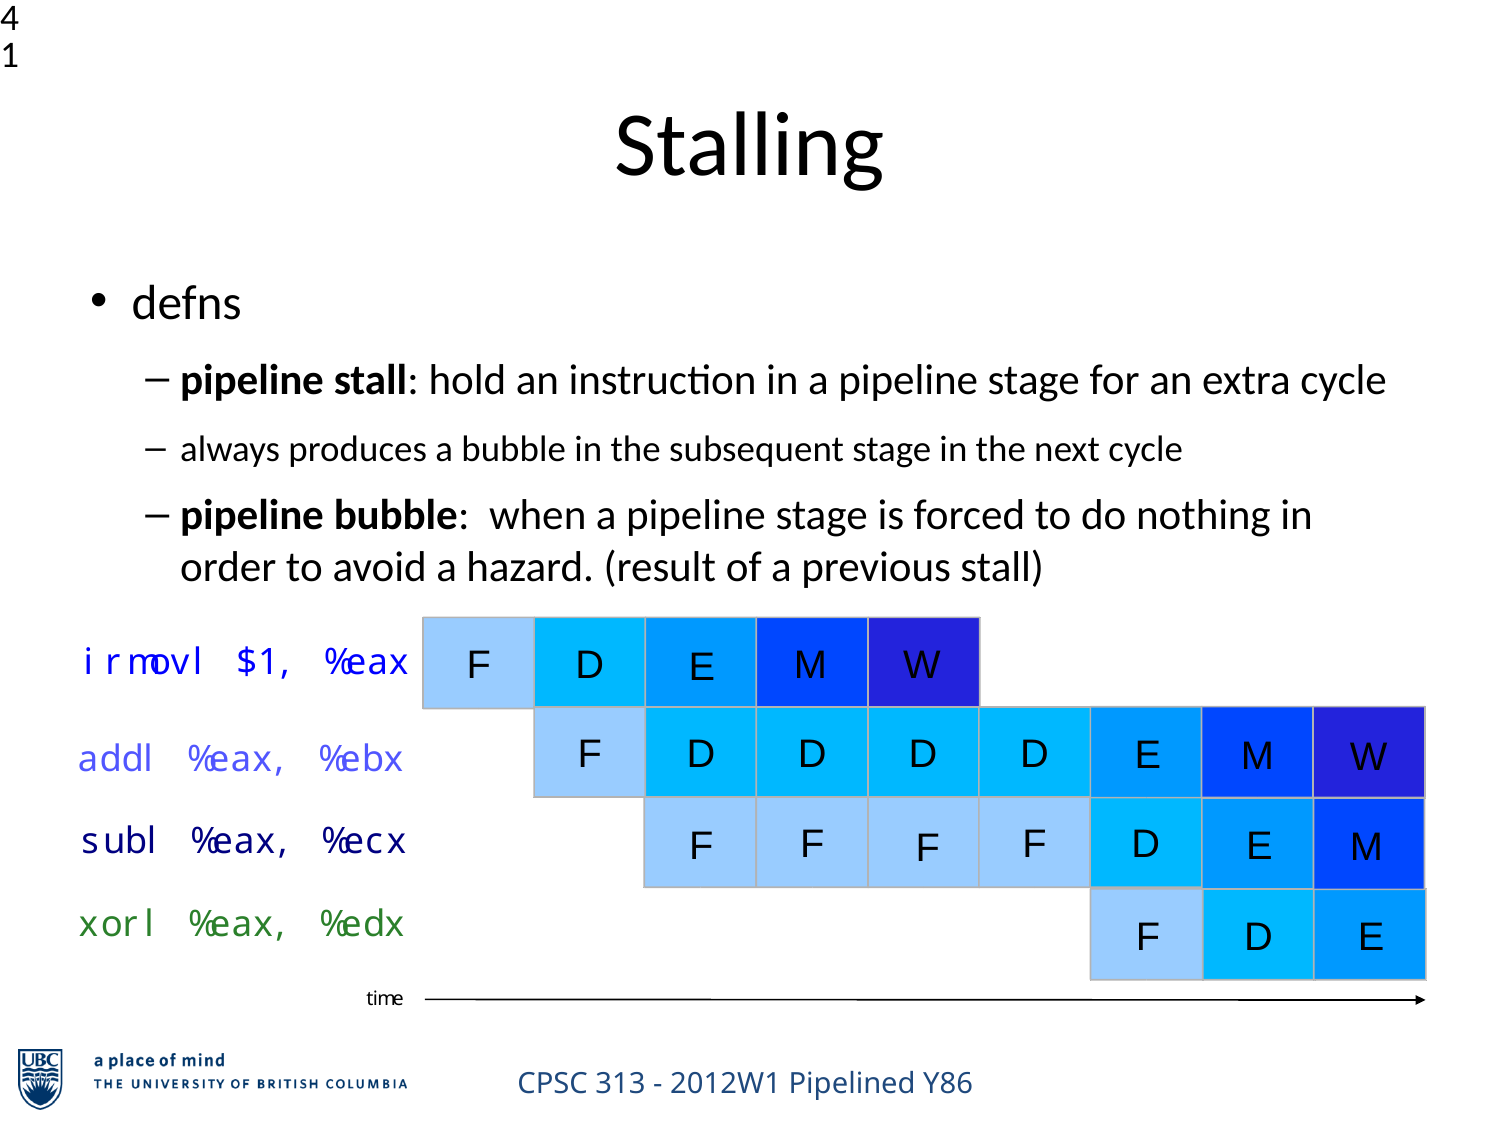

# Stalling
defns
pipeline stall: hold an instruction in a pipeline stage for an extra cycle
always produces a bubble in the subsequent stage in the next cycle
pipeline bubble: when a pipeline stage is forced to do nothing in order to avoid a hazard. (result of a previous stall)